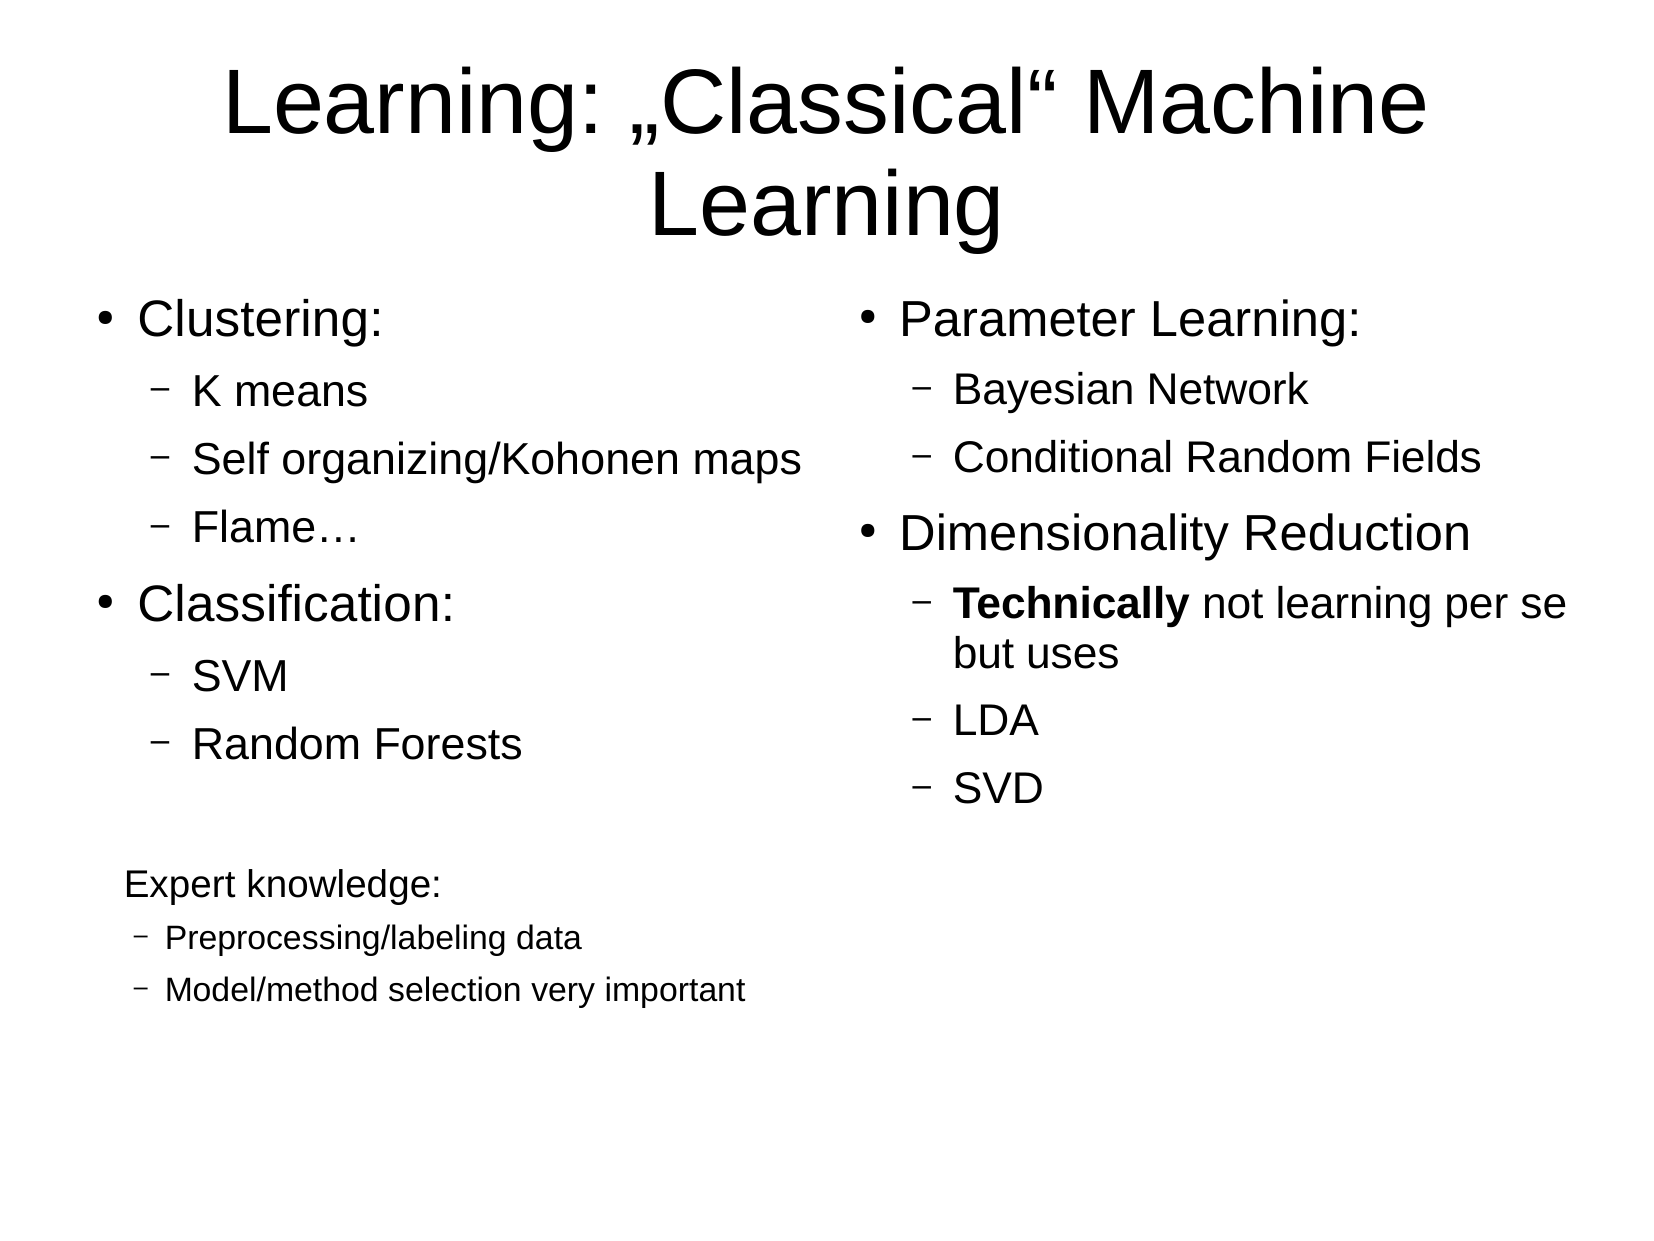

# Learning: „Classical“ Machine Learning
Clustering:
K means
Self organizing/Kohonen maps
Flame…
Classification:
SVM
Random Forests
Parameter Learning:
Bayesian Network
Conditional Random Fields
Dimensionality Reduction
Technically not learning per se but uses
LDA
SVD
Expert knowledge:
Preprocessing/labeling data
Model/method selection very important